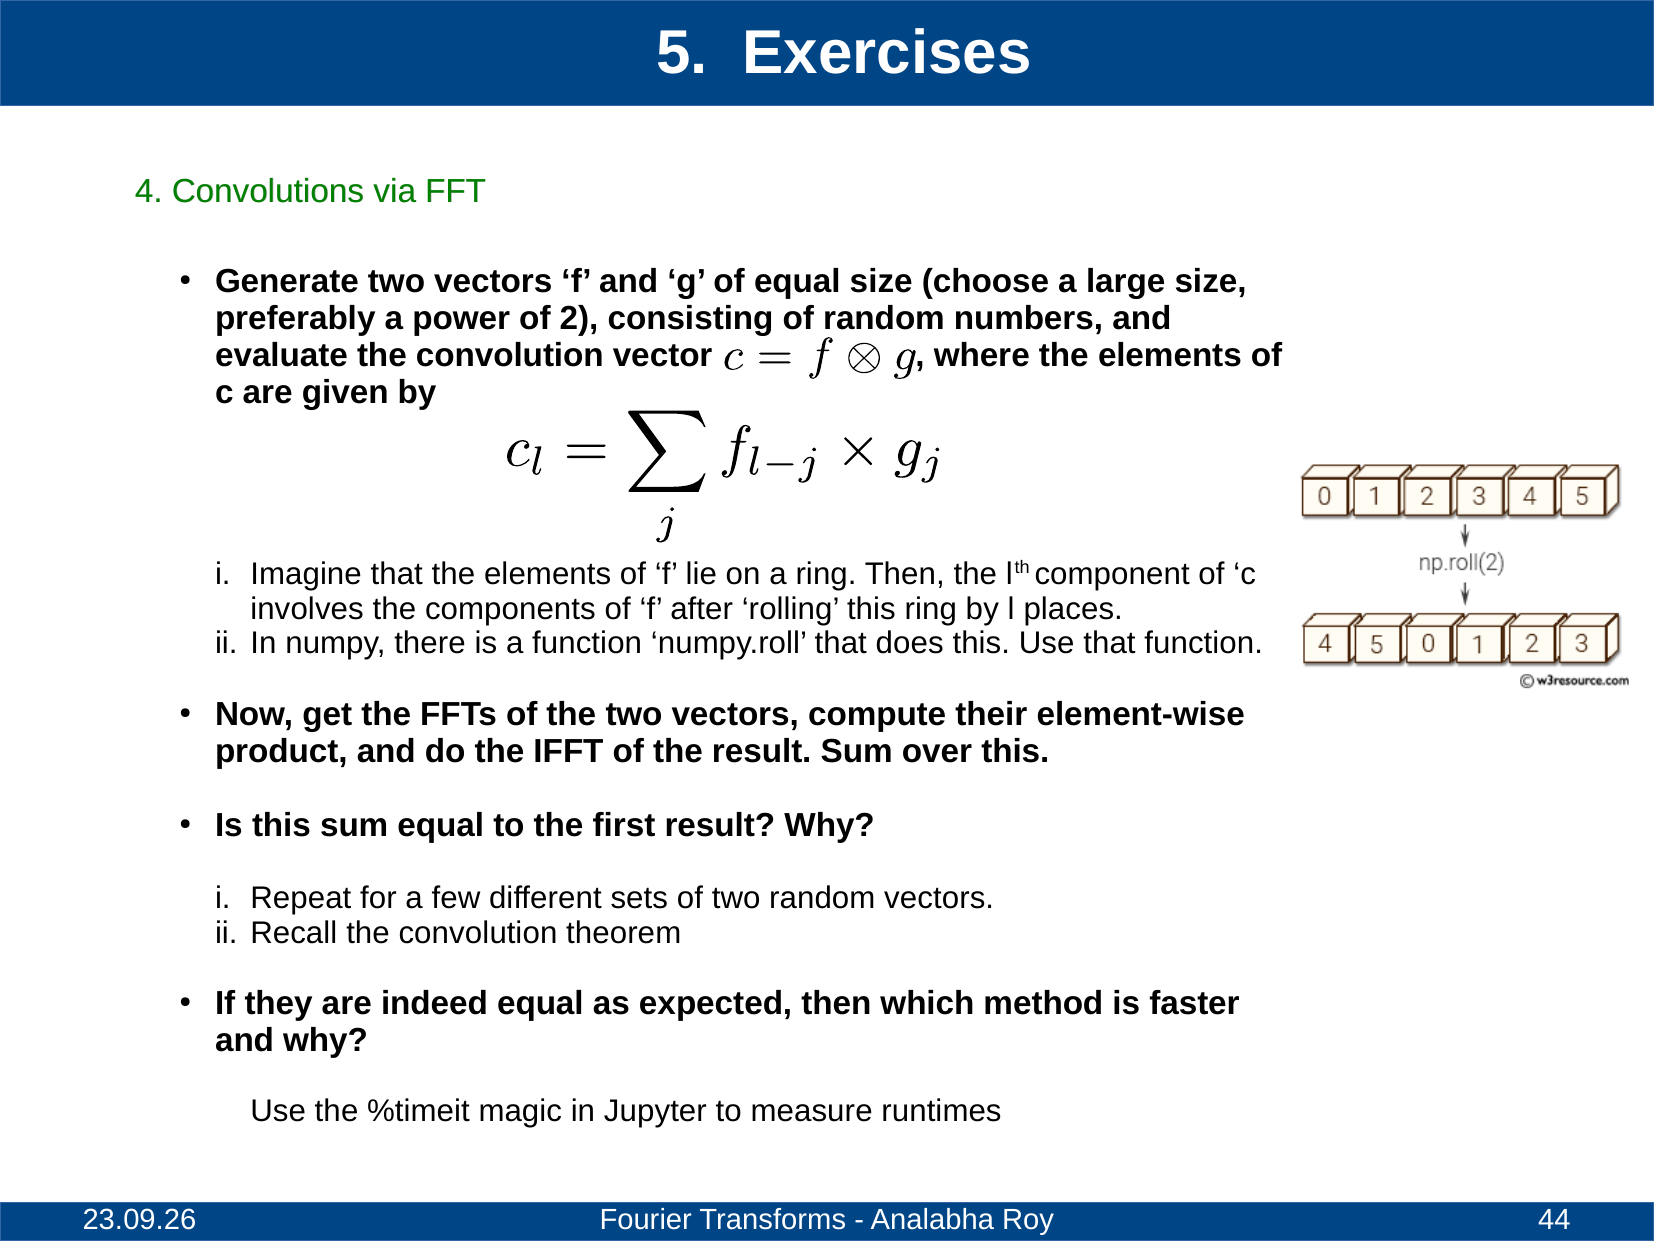

# 5. Exercises
4. Convolutions via FFT
Generate two vectors ‘f’ and ‘g’ of equal size (choose a large size, preferably a power of 2), consisting of random numbers, and evaluate the convolution vector , where the elements of c are given by
Imagine that the elements of ‘f’ lie on a ring. Then, the lth component of ‘c
involves the components of ‘f’ after ‘rolling’ this ring by l places.
In numpy, there is a function ‘numpy.roll’ that does this. Use that function.
Now, get the FFTs of the two vectors, compute their element-wise product, and do the IFFT of the result. Sum over this.
Is this sum equal to the first result? Why?
Repeat for a few different sets of two random vectors.
Recall the convolution theorem
If they are indeed equal as expected, then which method is faster and why?
Use the %timeit magic in Jupyter to measure runtimes
Your name here (insert->page number)
44